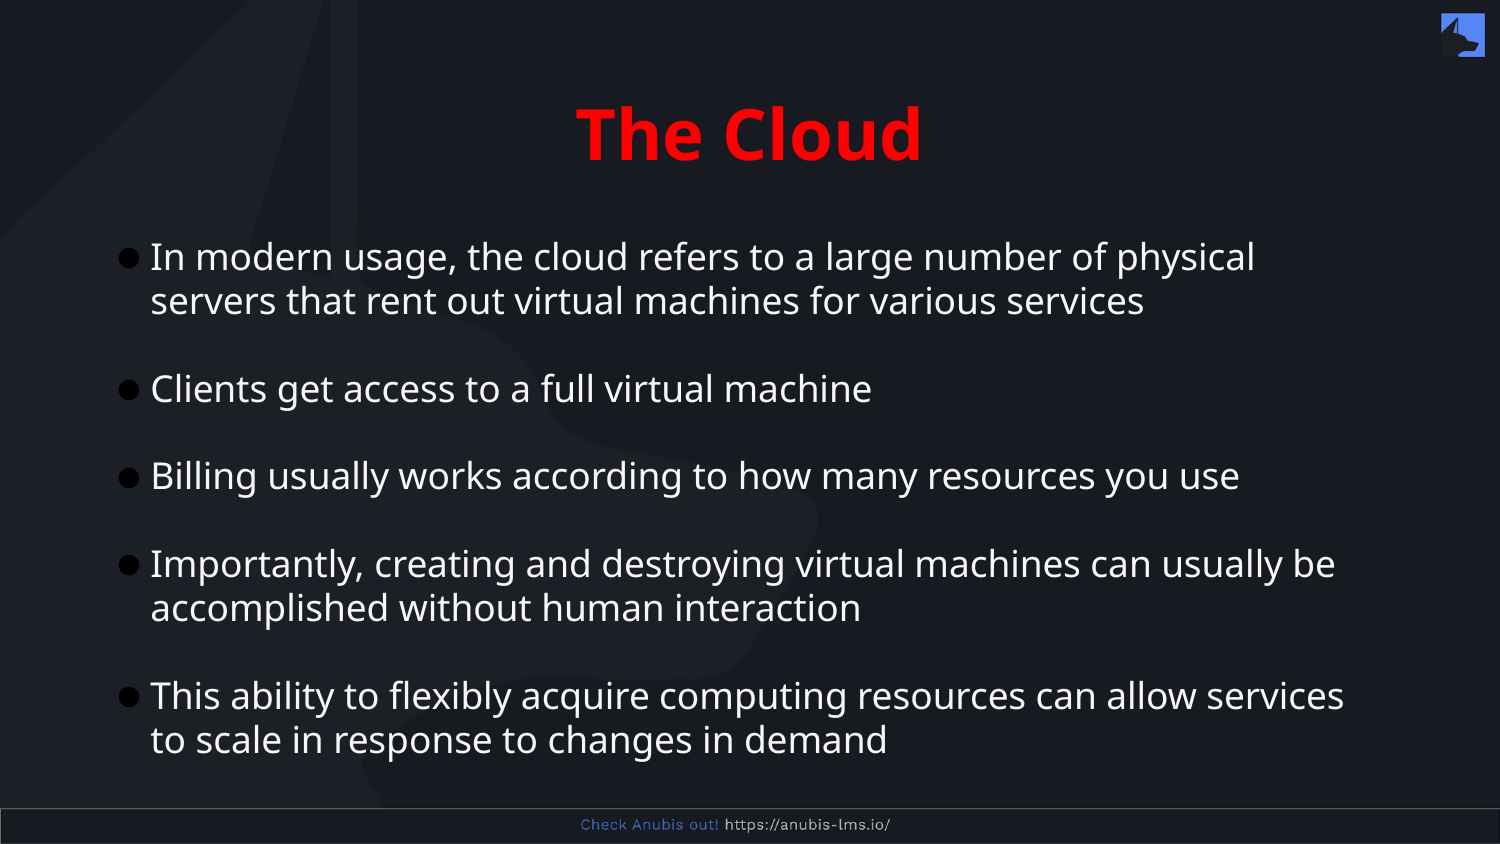

# The Cloud
In modern usage, the cloud refers to a large number of physical servers that rent out virtual machines for various services
Clients get access to a full virtual machine
Billing usually works according to how many resources you use
Importantly, creating and destroying virtual machines can usually be accomplished without human interaction
This ability to flexibly acquire computing resources can allow services to scale in response to changes in demand